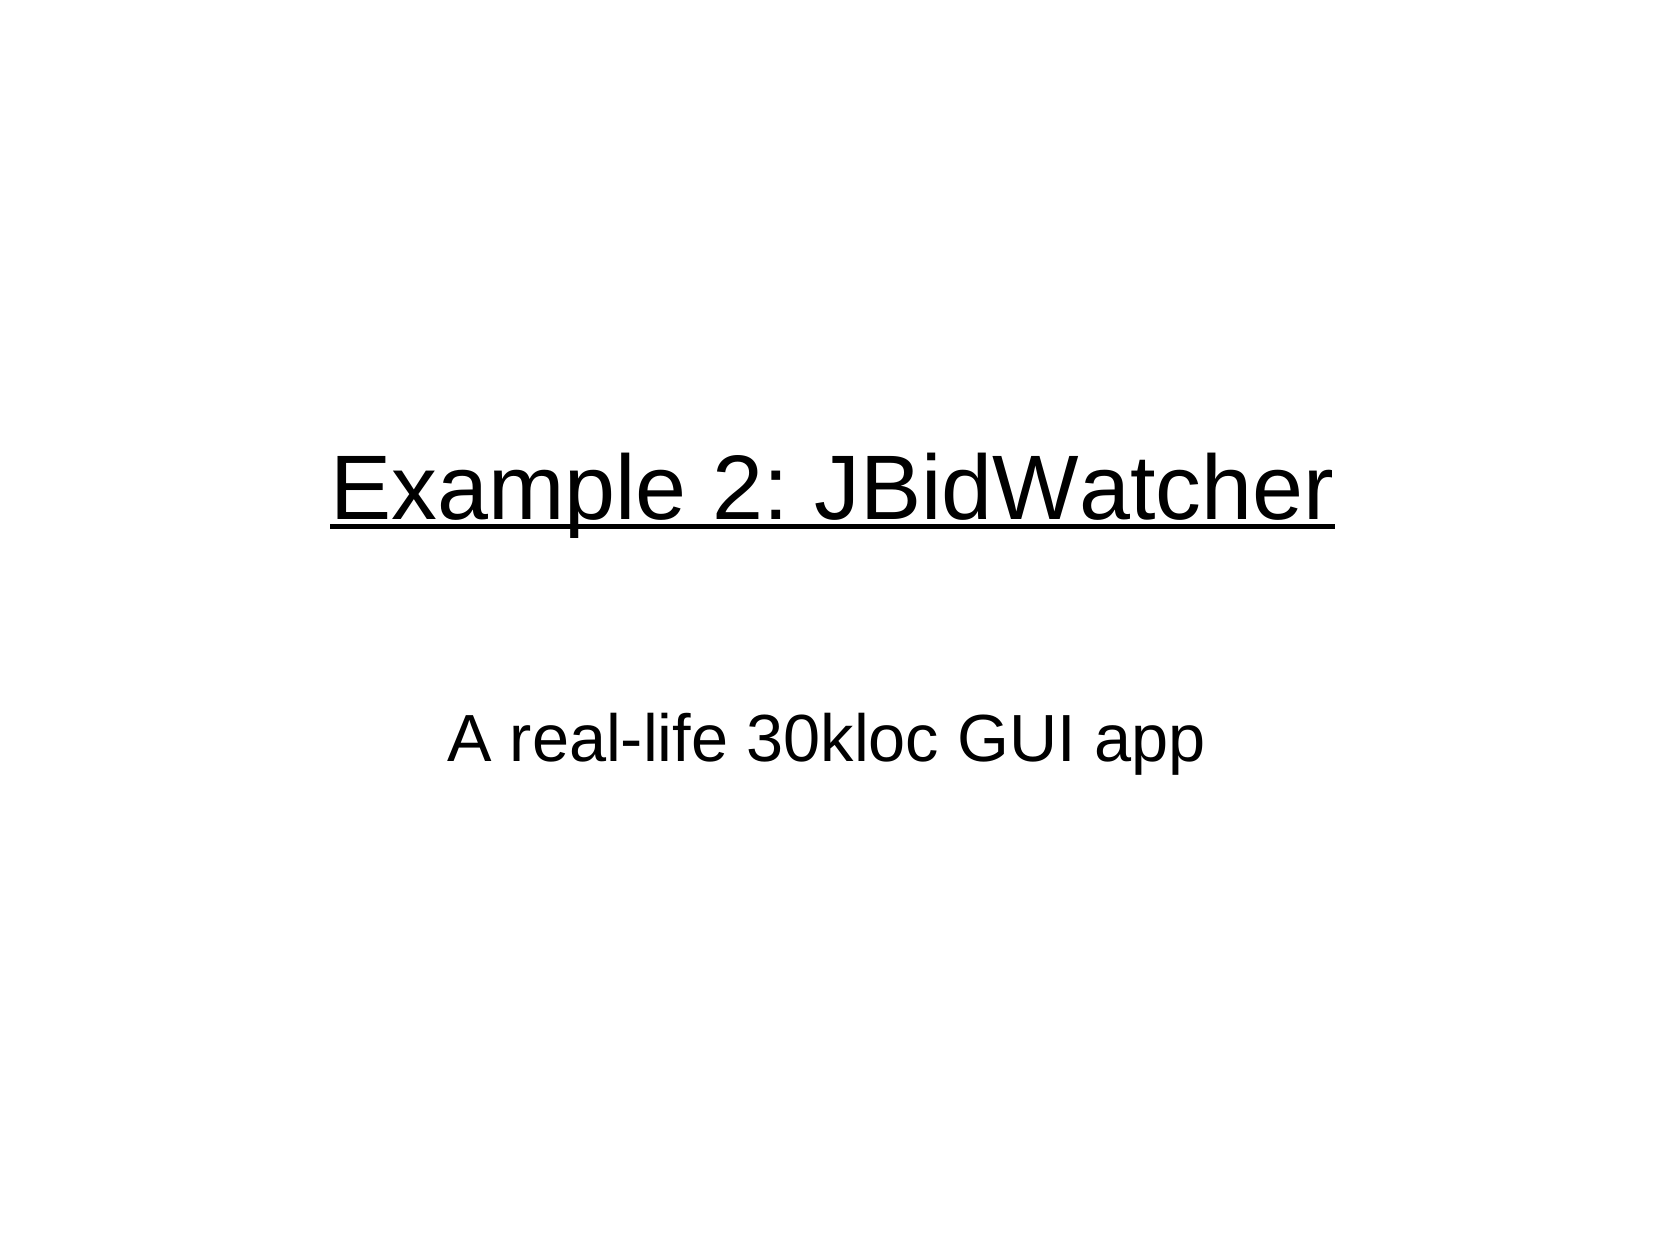

# Example 2: JBidWatcher
A real-life 30kloc GUI app